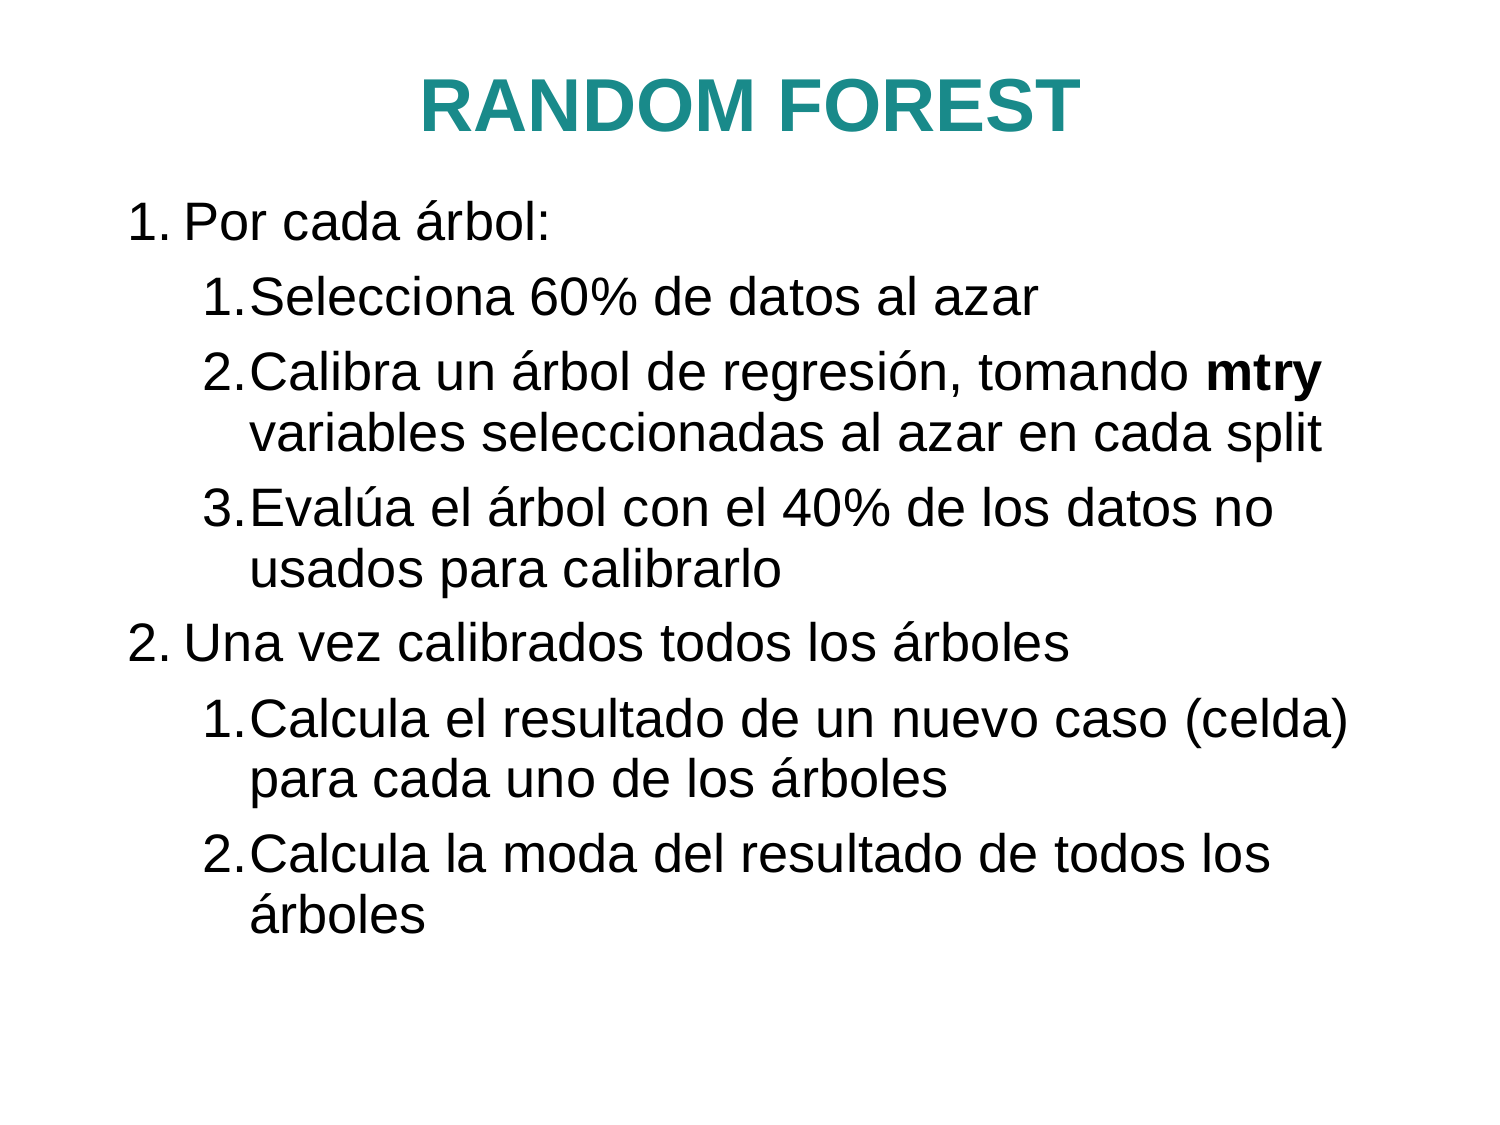

# RANDOM FOREST
Por cada árbol:
Selecciona 60% de datos al azar
Calibra un árbol de regresión, tomando mtry variables seleccionadas al azar en cada split
Evalúa el árbol con el 40% de los datos no usados para calibrarlo
Una vez calibrados todos los árboles
Calcula el resultado de un nuevo caso (celda) para cada uno de los árboles
Calcula la moda del resultado de todos los árboles